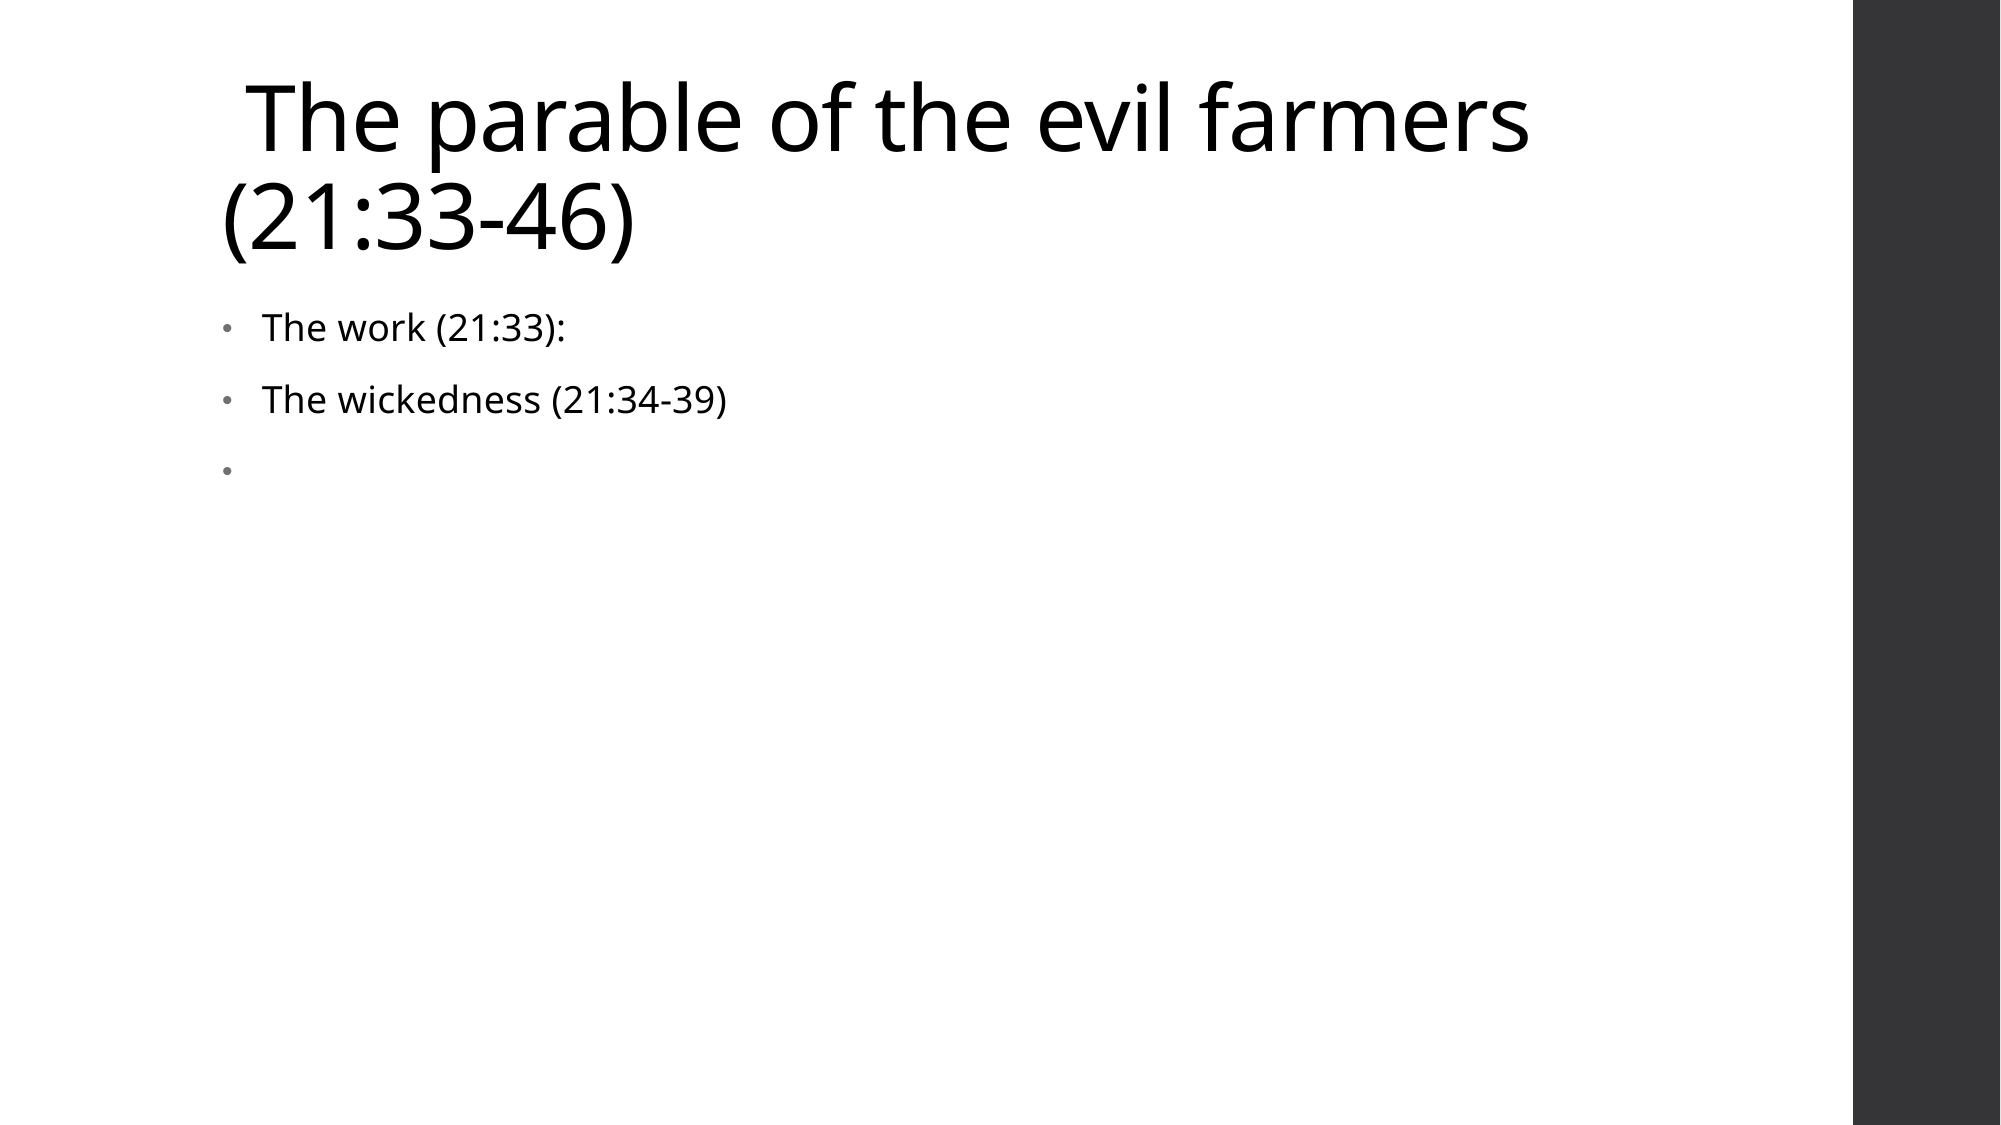

# The parable of the evil farmers (21:33-46)
 The work (21:33):
 The wickedness (21:34-39)